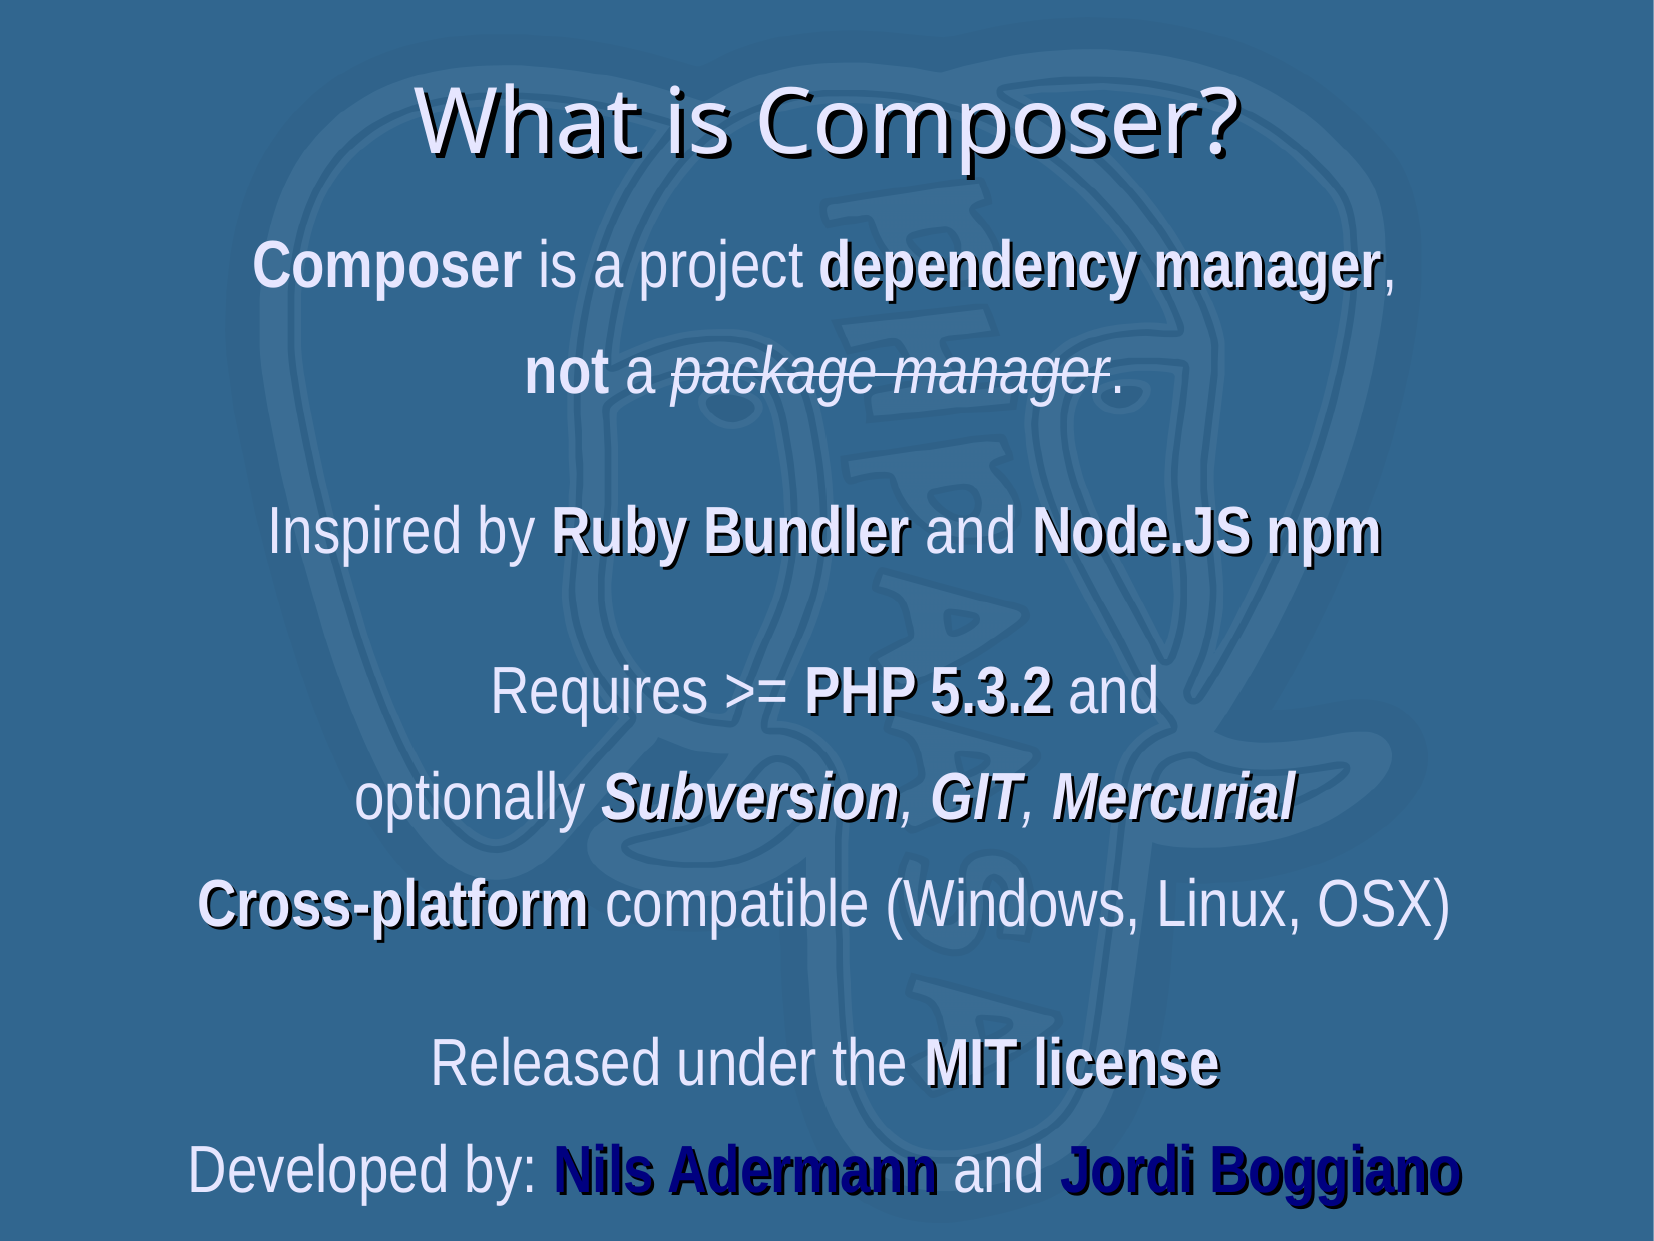

# What is Composer?
Composer is a project dependency manager,
not a package manager.
Inspired by Ruby Bundler and Node.JS npm
Requires >= PHP 5.3.2 and
optionally Subversion, GIT, Mercurial
Cross-platform compatible (Windows, Linux, OSX)
Released under the MIT license
Developed by: Nils Adermann and Jordi Boggiano